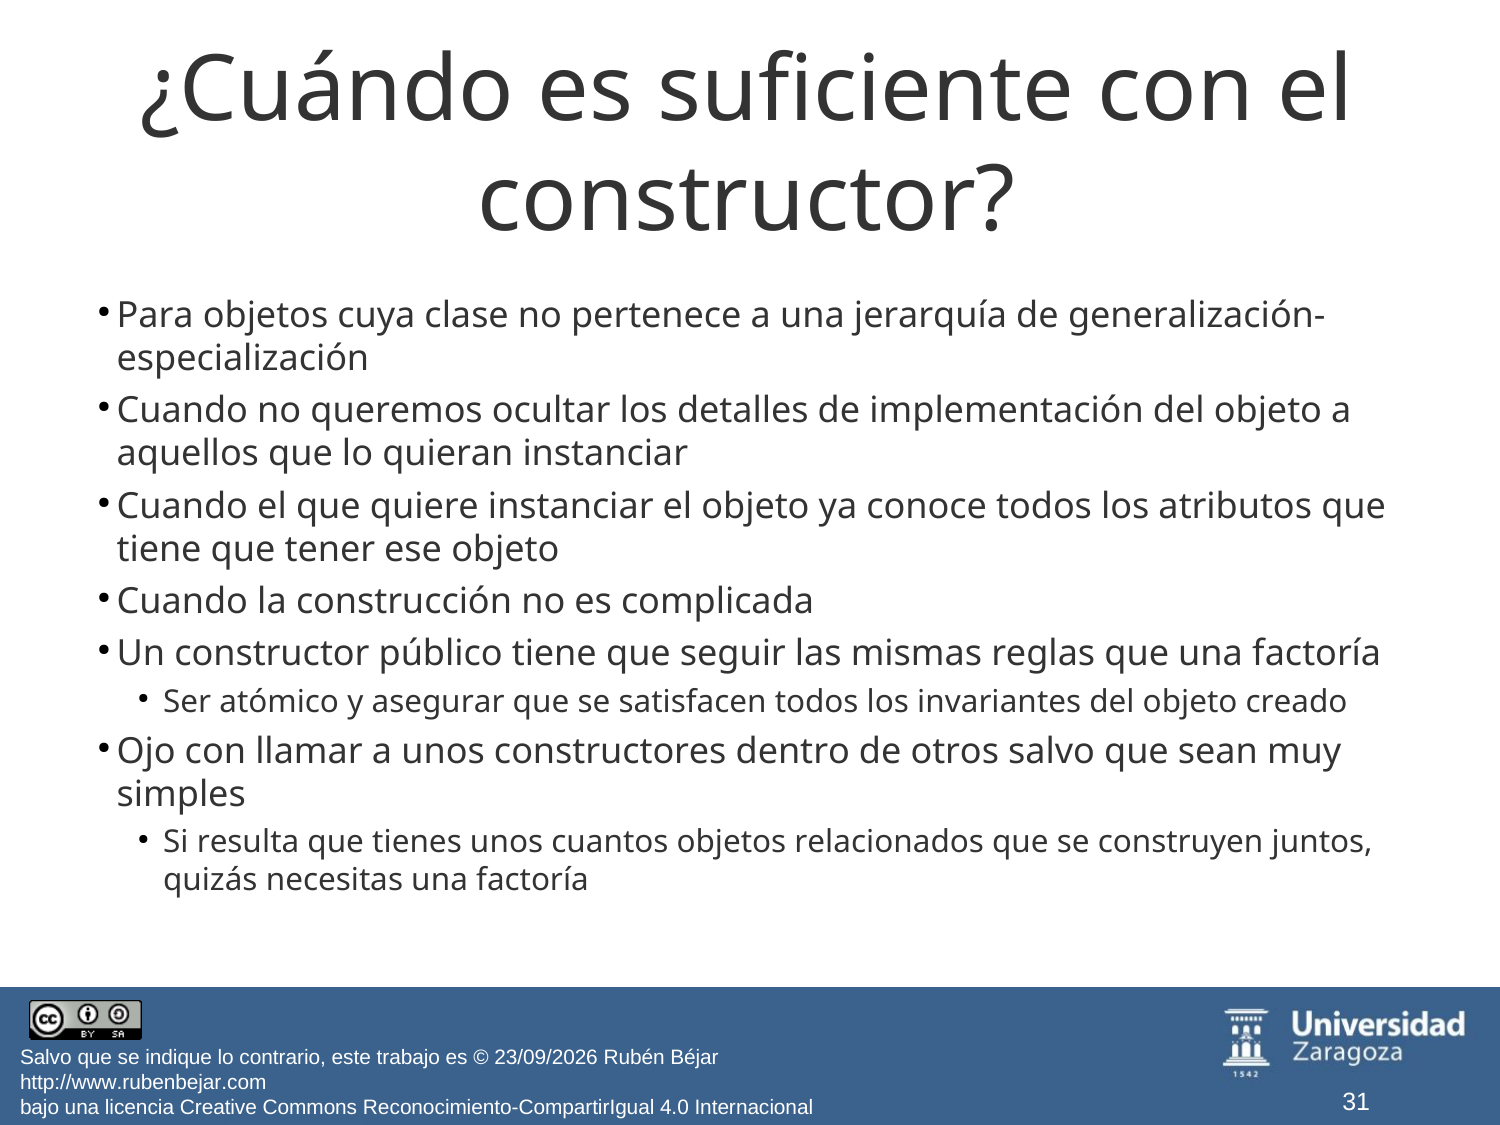

# ¿Cuándo es suficiente con el constructor?
Para objetos cuya clase no pertenece a una jerarquía de generalización-especialización
Cuando no queremos ocultar los detalles de implementación del objeto a aquellos que lo quieran instanciar
Cuando el que quiere instanciar el objeto ya conoce todos los atributos que tiene que tener ese objeto
Cuando la construcción no es complicada
Un constructor público tiene que seguir las mismas reglas que una factoría
Ser atómico y asegurar que se satisfacen todos los invariantes del objeto creado
Ojo con llamar a unos constructores dentro de otros salvo que sean muy simples
Si resulta que tienes unos cuantos objetos relacionados que se construyen juntos, quizás necesitas una factoría